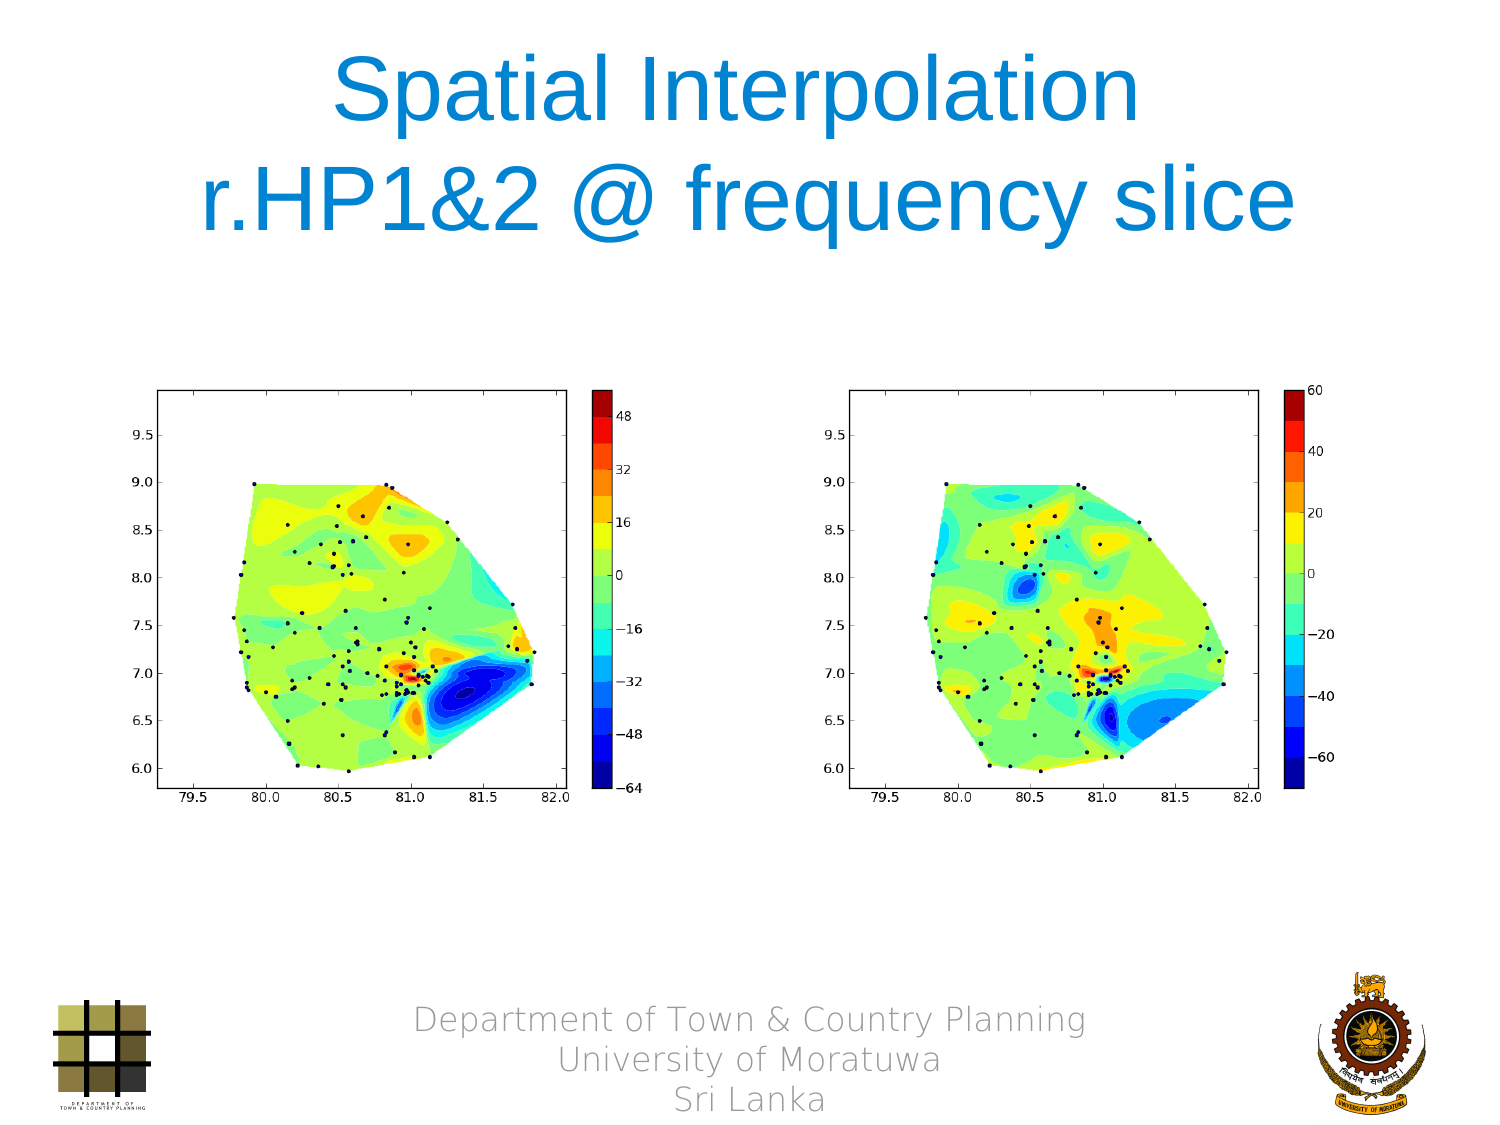

# Spatial Interpolation r.HP1&2 @ frequency slice